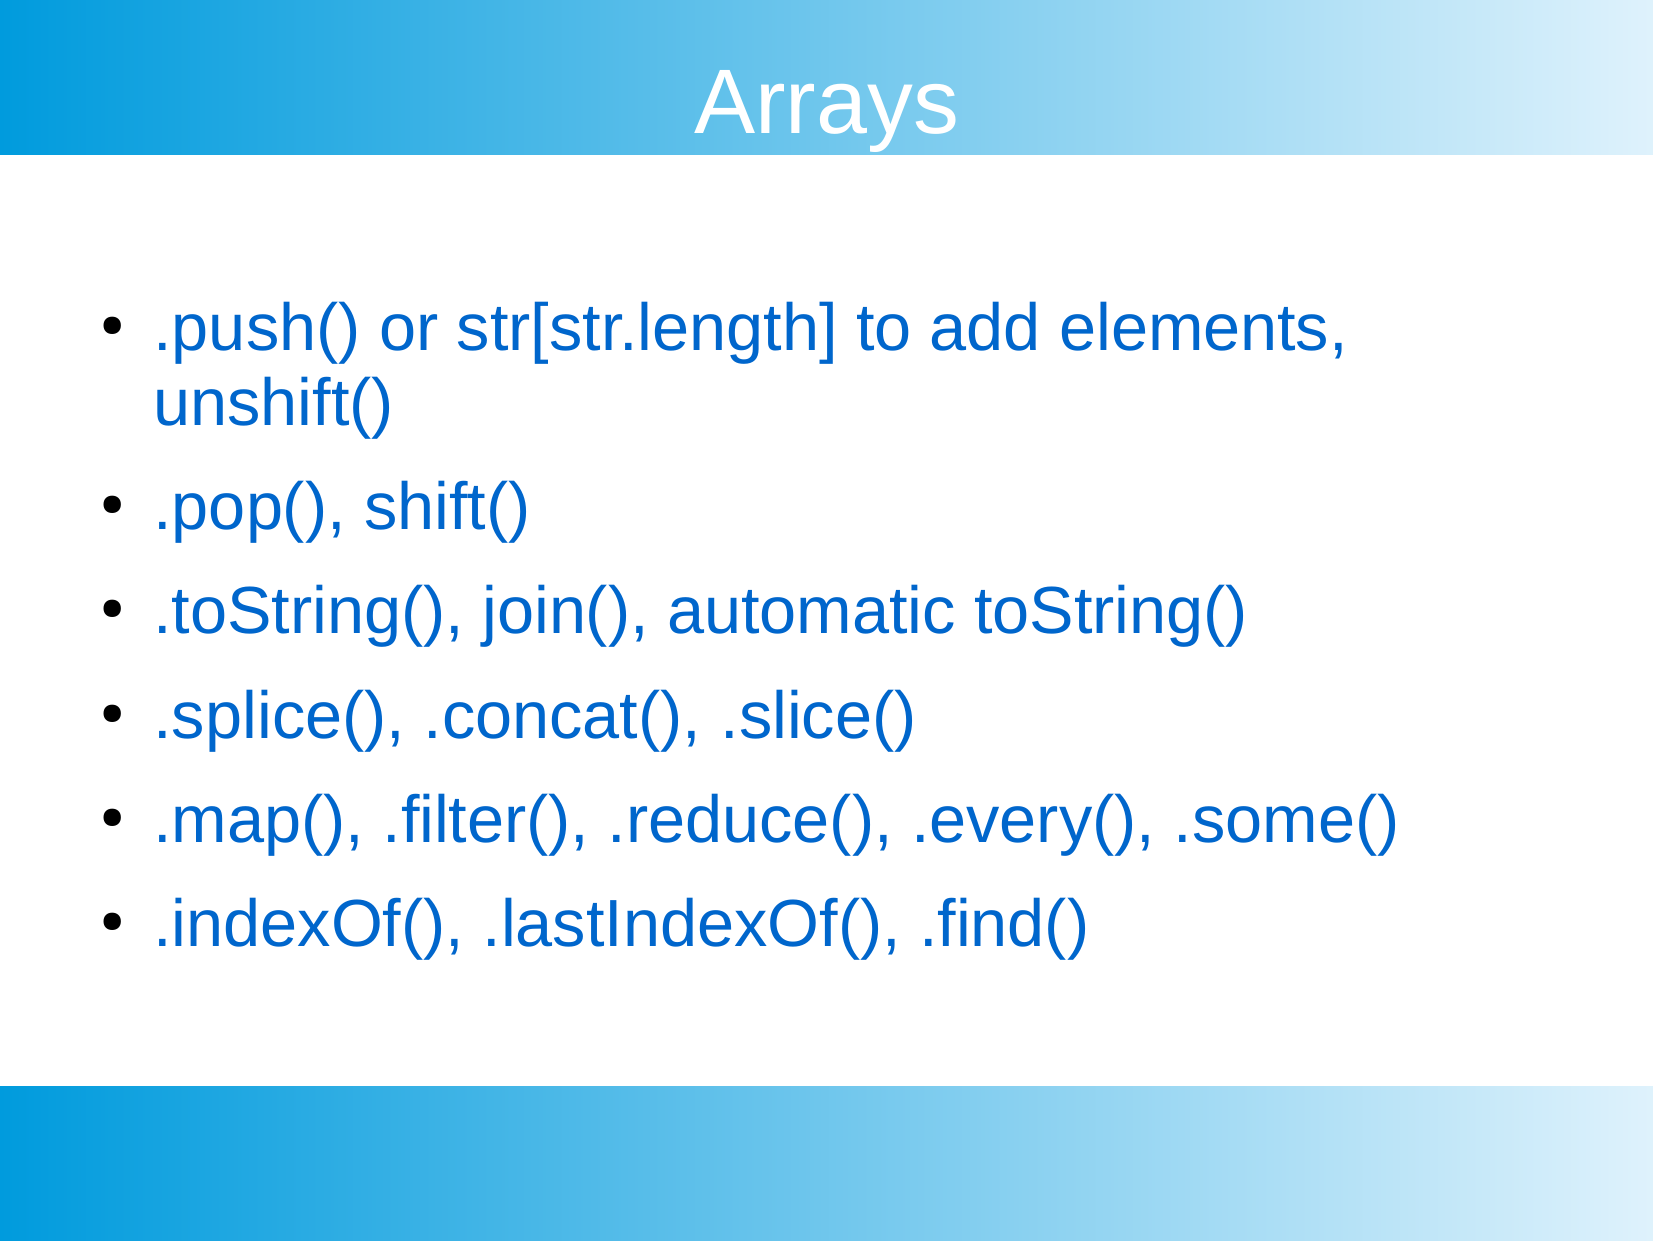

# Arrays
.push() or str[str.length] to add elements, unshift()
.pop(), shift()
.toString(), join(), automatic toString()
.splice(), .concat(), .slice()
.map(), .filter(), .reduce(), .every(), .some()
.indexOf(), .lastIndexOf(), .find()